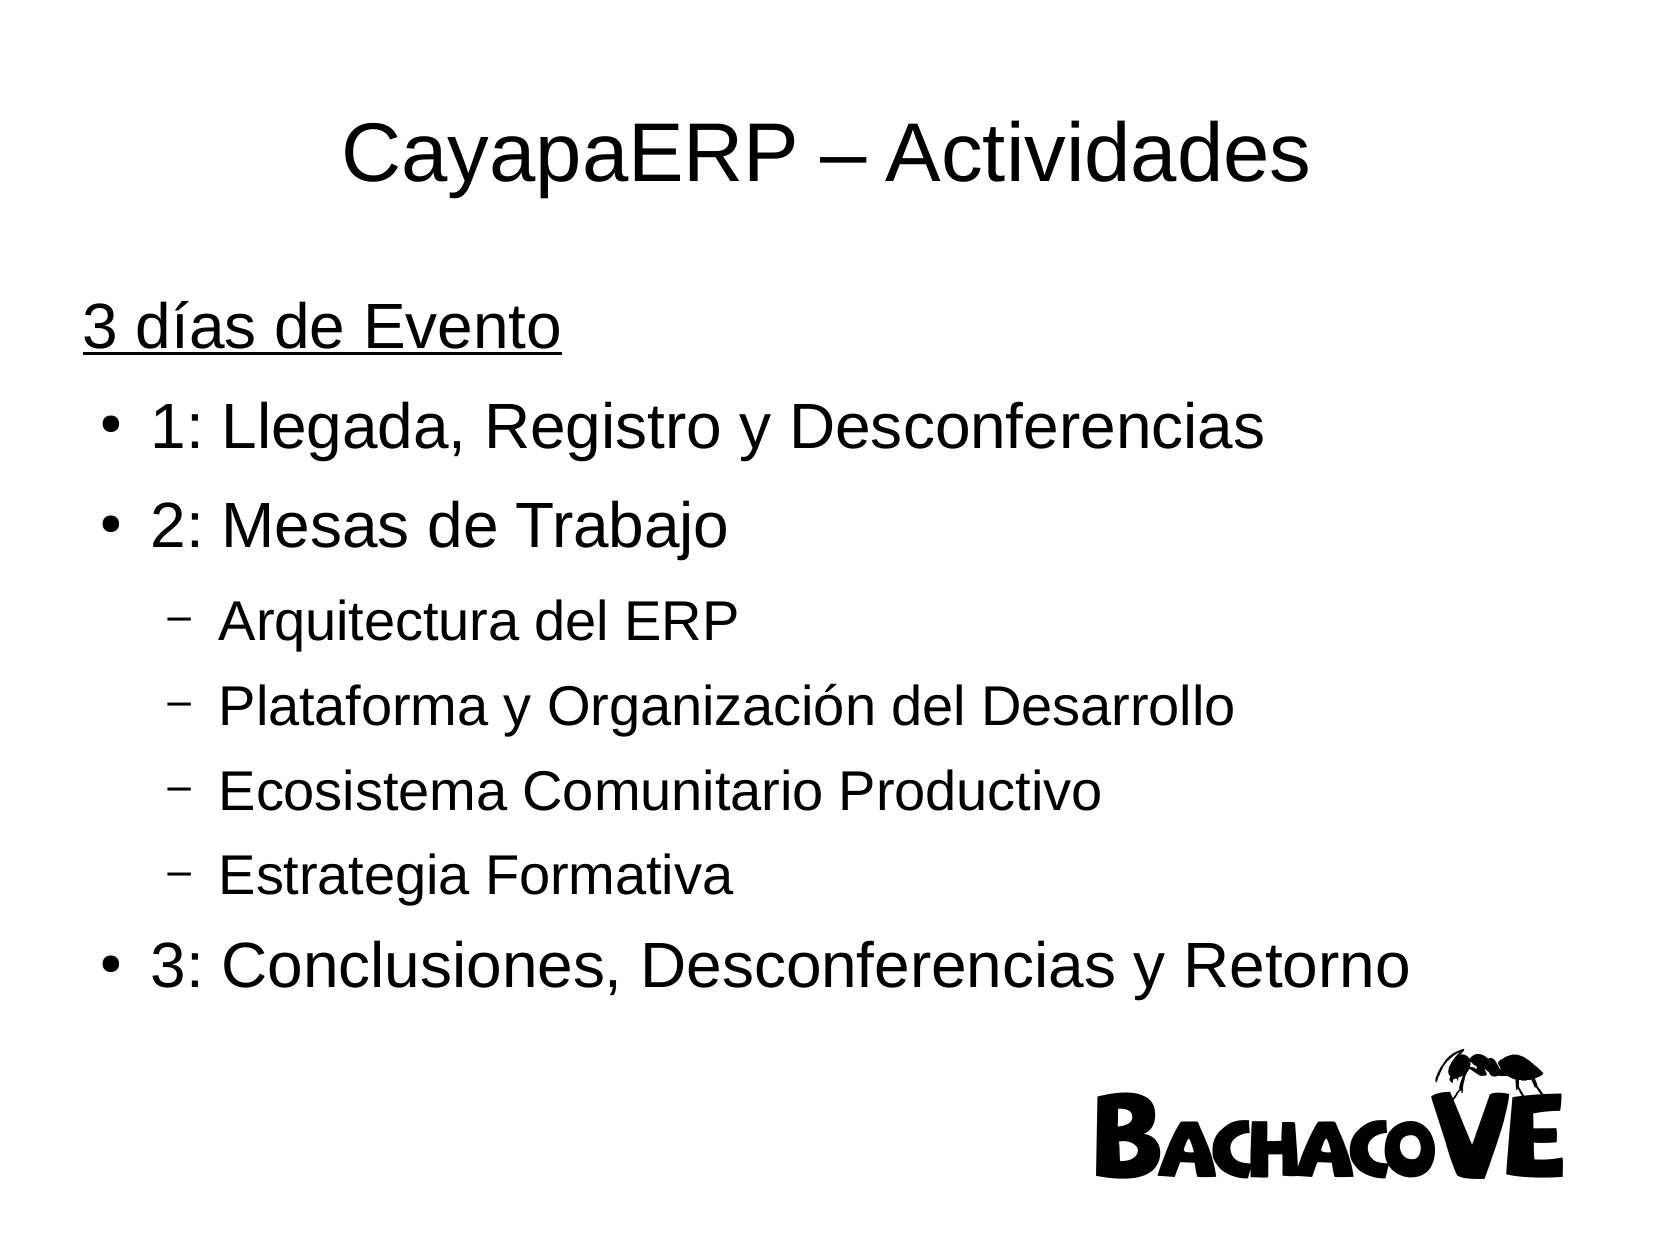

# CayapaERP – Actividades
3 días de Evento
1: Llegada, Registro y Desconferencias
2: Mesas de Trabajo
Arquitectura del ERP
Plataforma y Organización del Desarrollo
Ecosistema Comunitario Productivo
Estrategia Formativa
3: Conclusiones, Desconferencias y Retorno